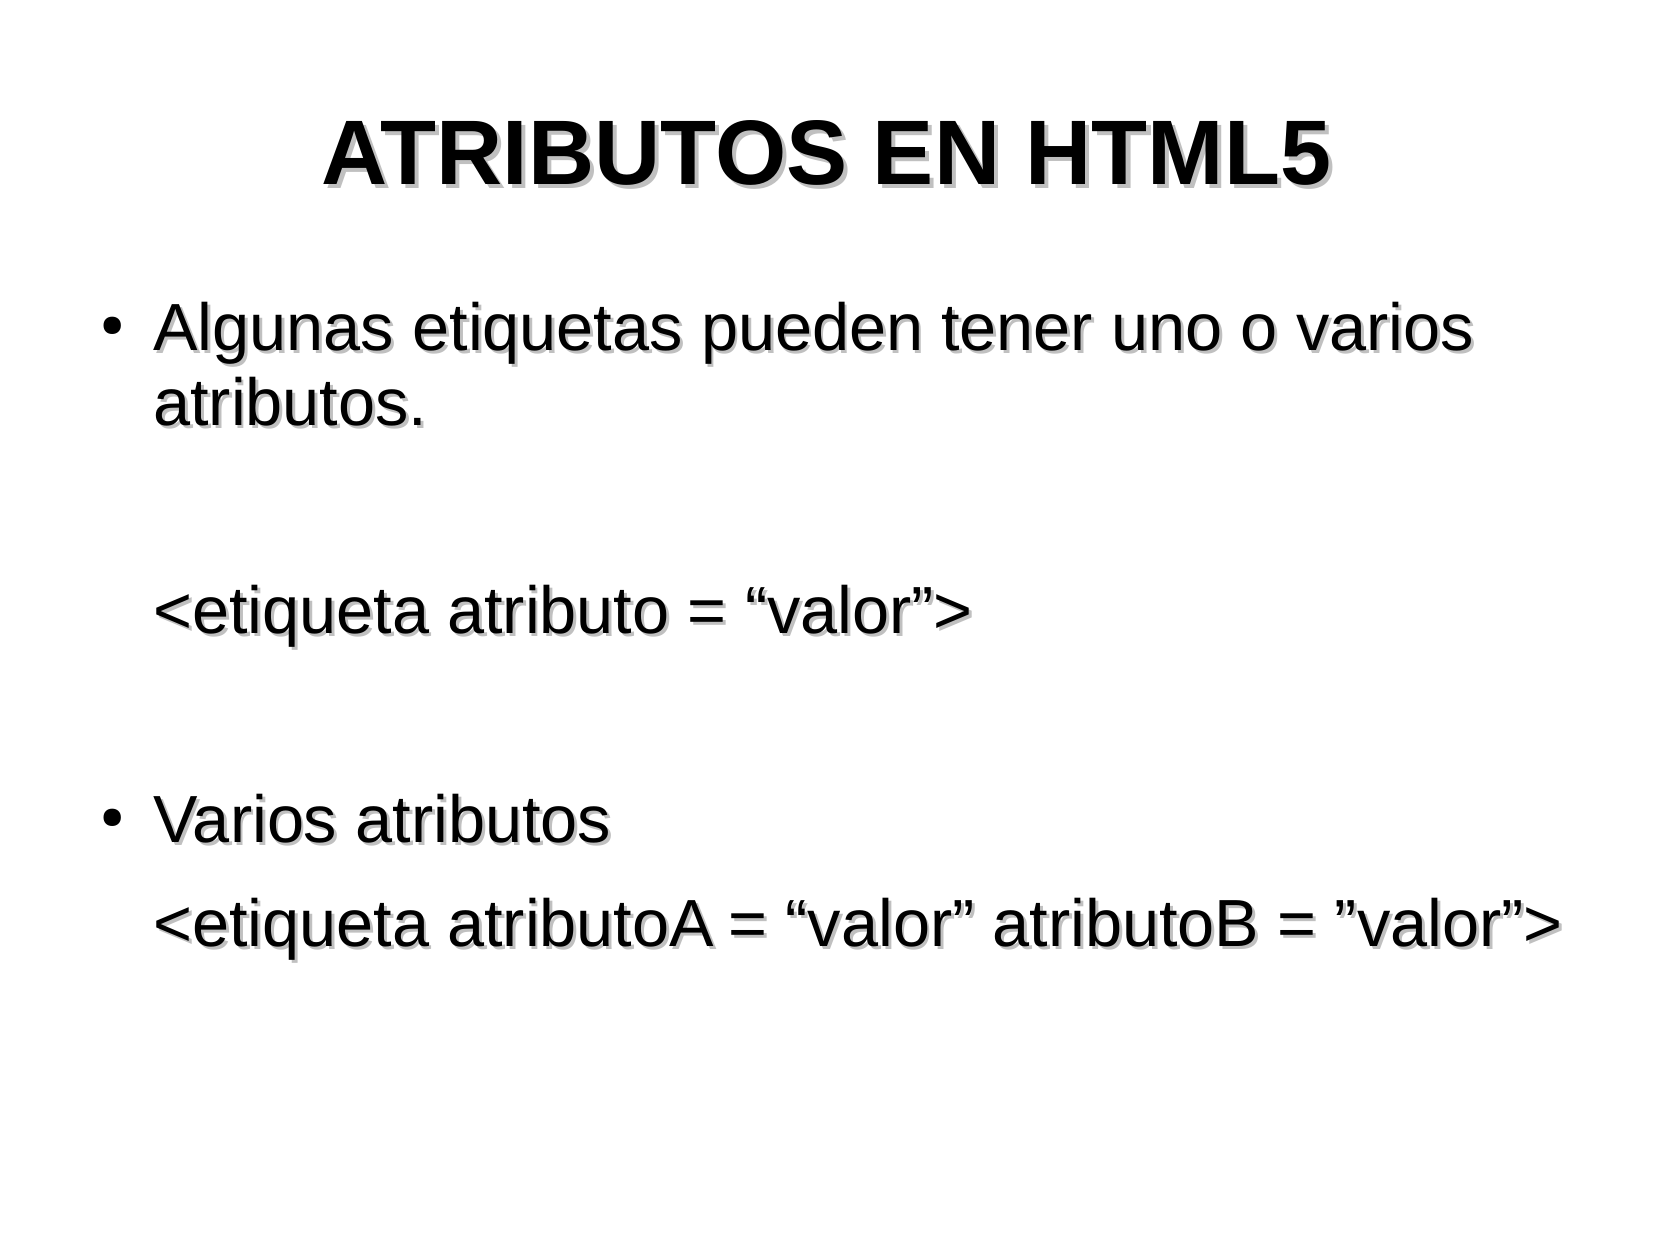

# ATRIBUTOS EN HTML5
Algunas etiquetas pueden tener uno o varios atributos.
<etiqueta atributo = “valor”>
Varios atributos
<etiqueta atributoA = “valor” atributoB = ”valor”>